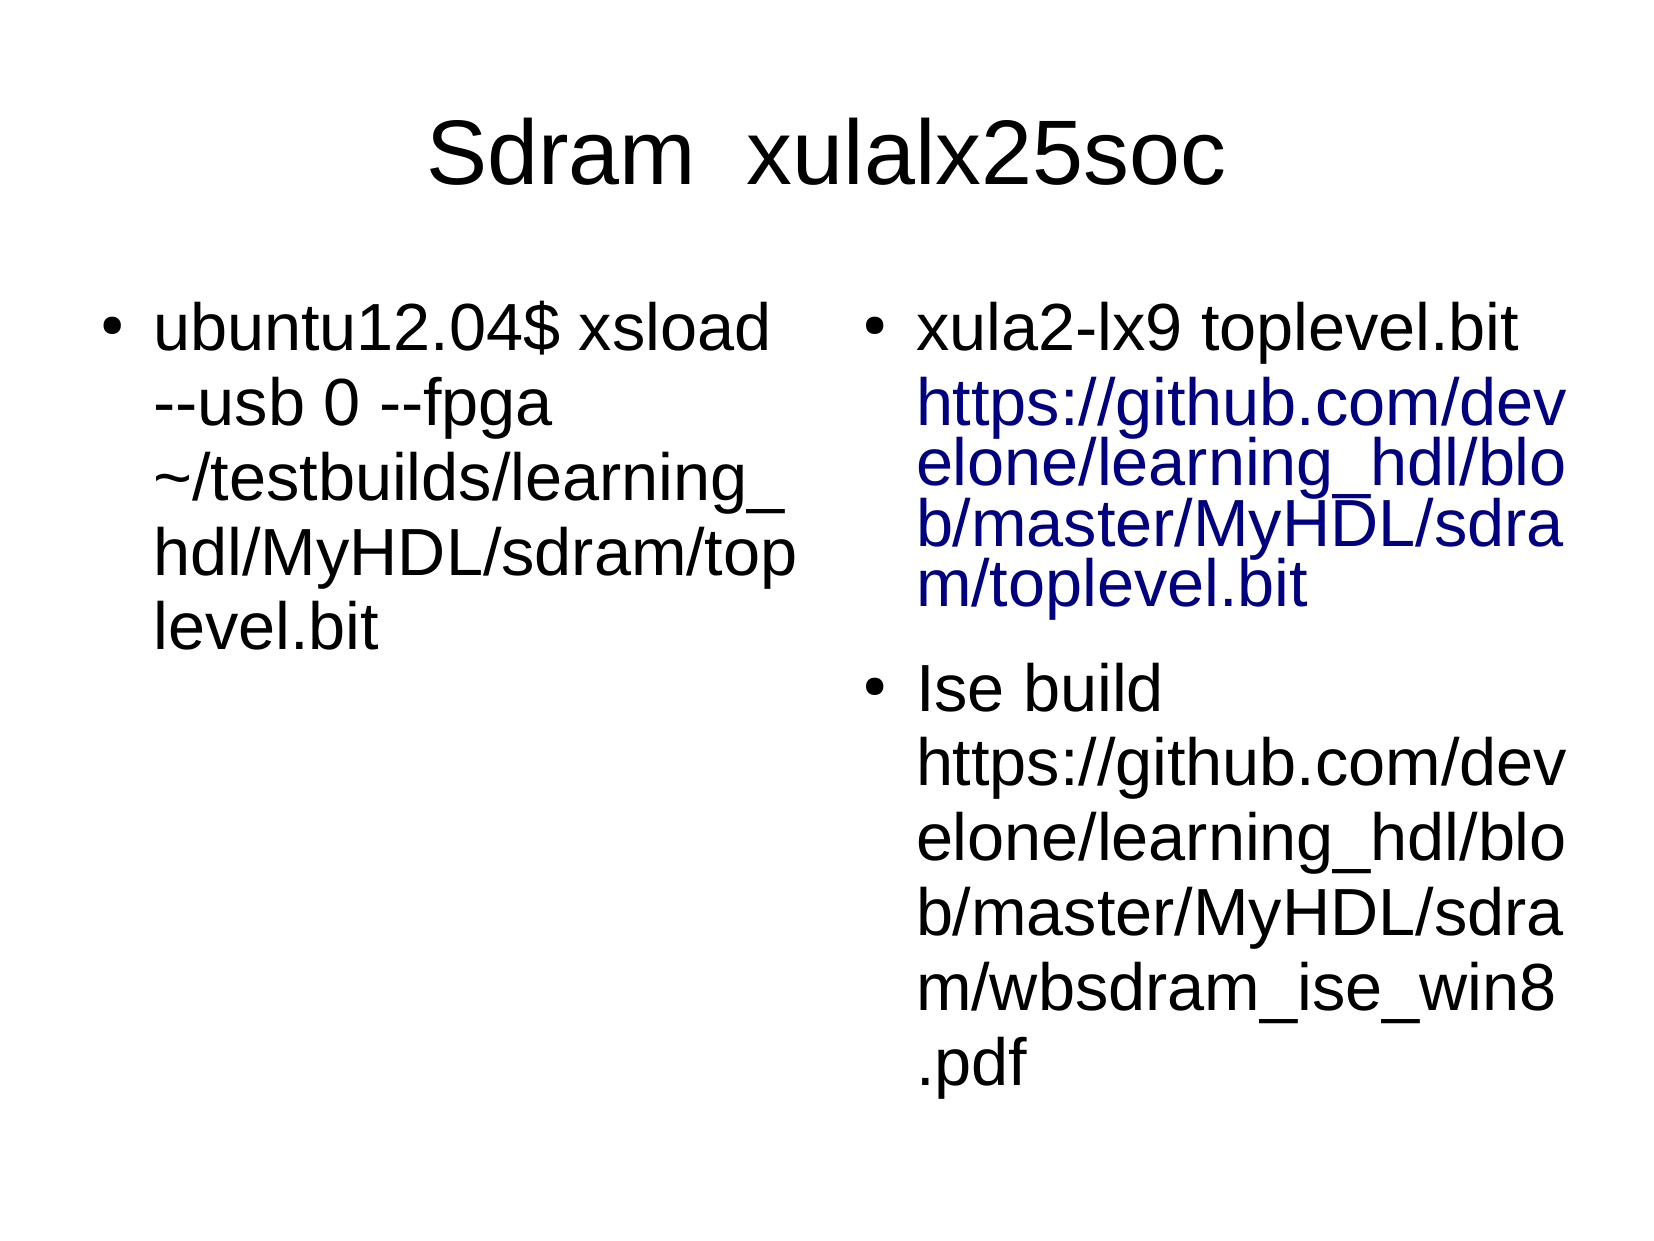

# Sdram xulalx25soc
ubuntu12.04$ xsload --usb 0 --fpga ~/testbuilds/learning_hdl/MyHDL/sdram/toplevel.bit
xula2-lx9 toplevel.bit https://github.com/develone/learning_hdl/blob/master/MyHDL/sdram/toplevel.bit
Ise build https://github.com/develone/learning_hdl/blob/master/MyHDL/sdram/wbsdram_ise_win8.pdf